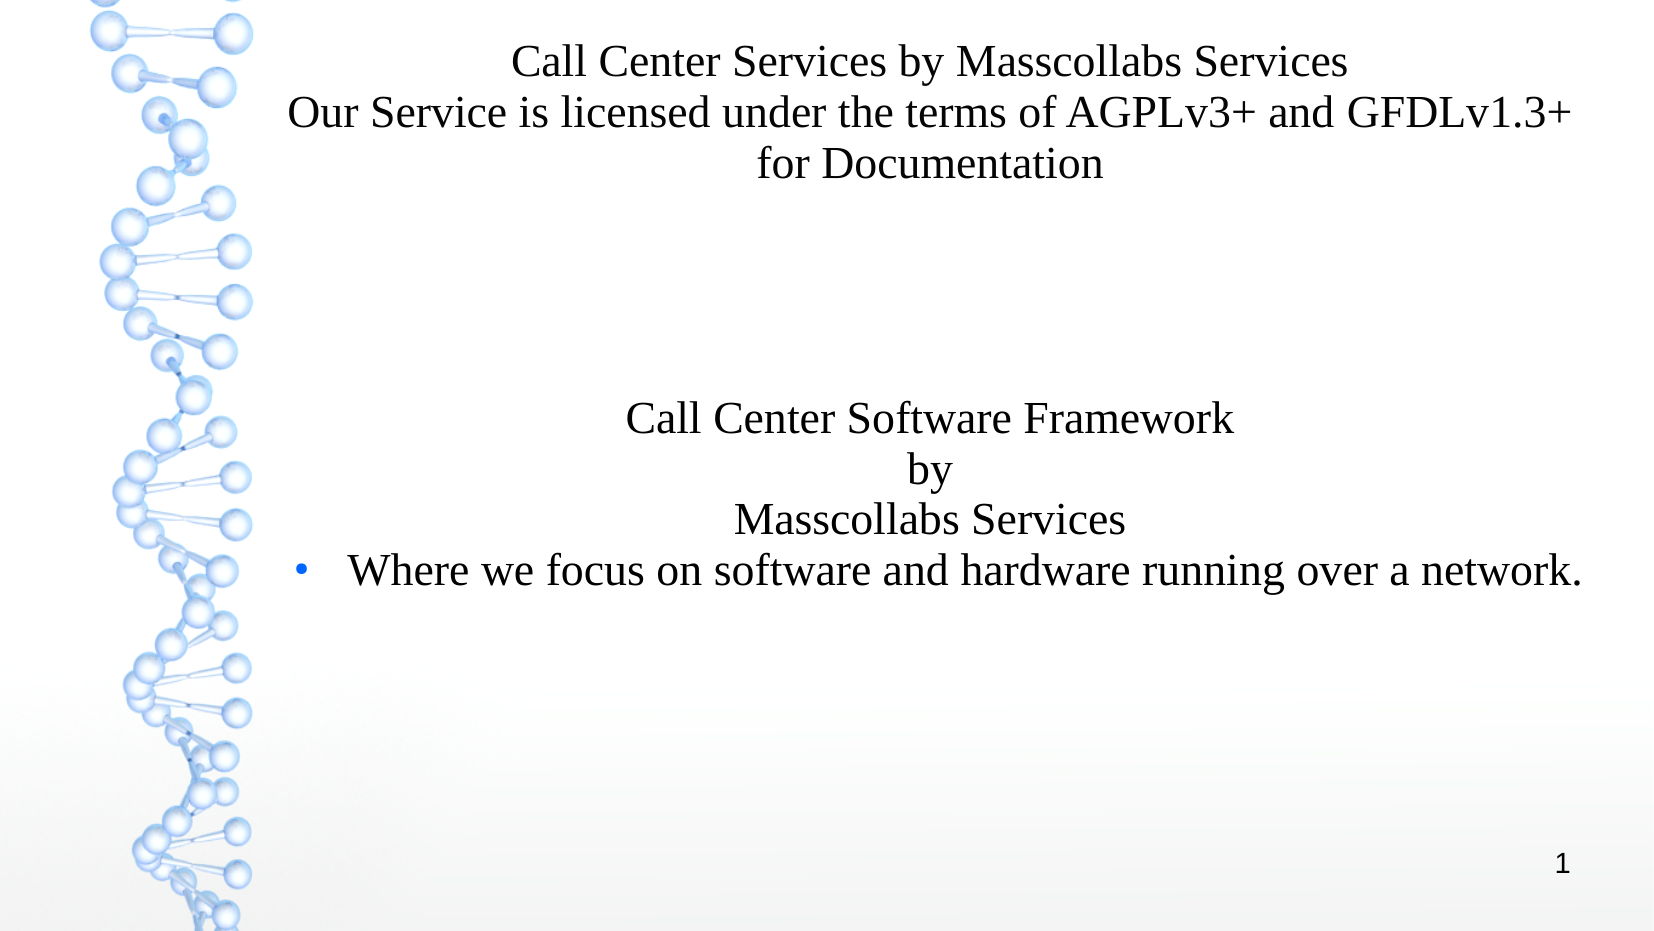

# Call Center Services by Masscollabs Services Our Service is licensed under the terms of AGPLv3+ and GFDLv1.3+ for Documentation
Call Center Software Framework
by
Masscollabs Services
Where we focus on software and hardware running over a network.
1